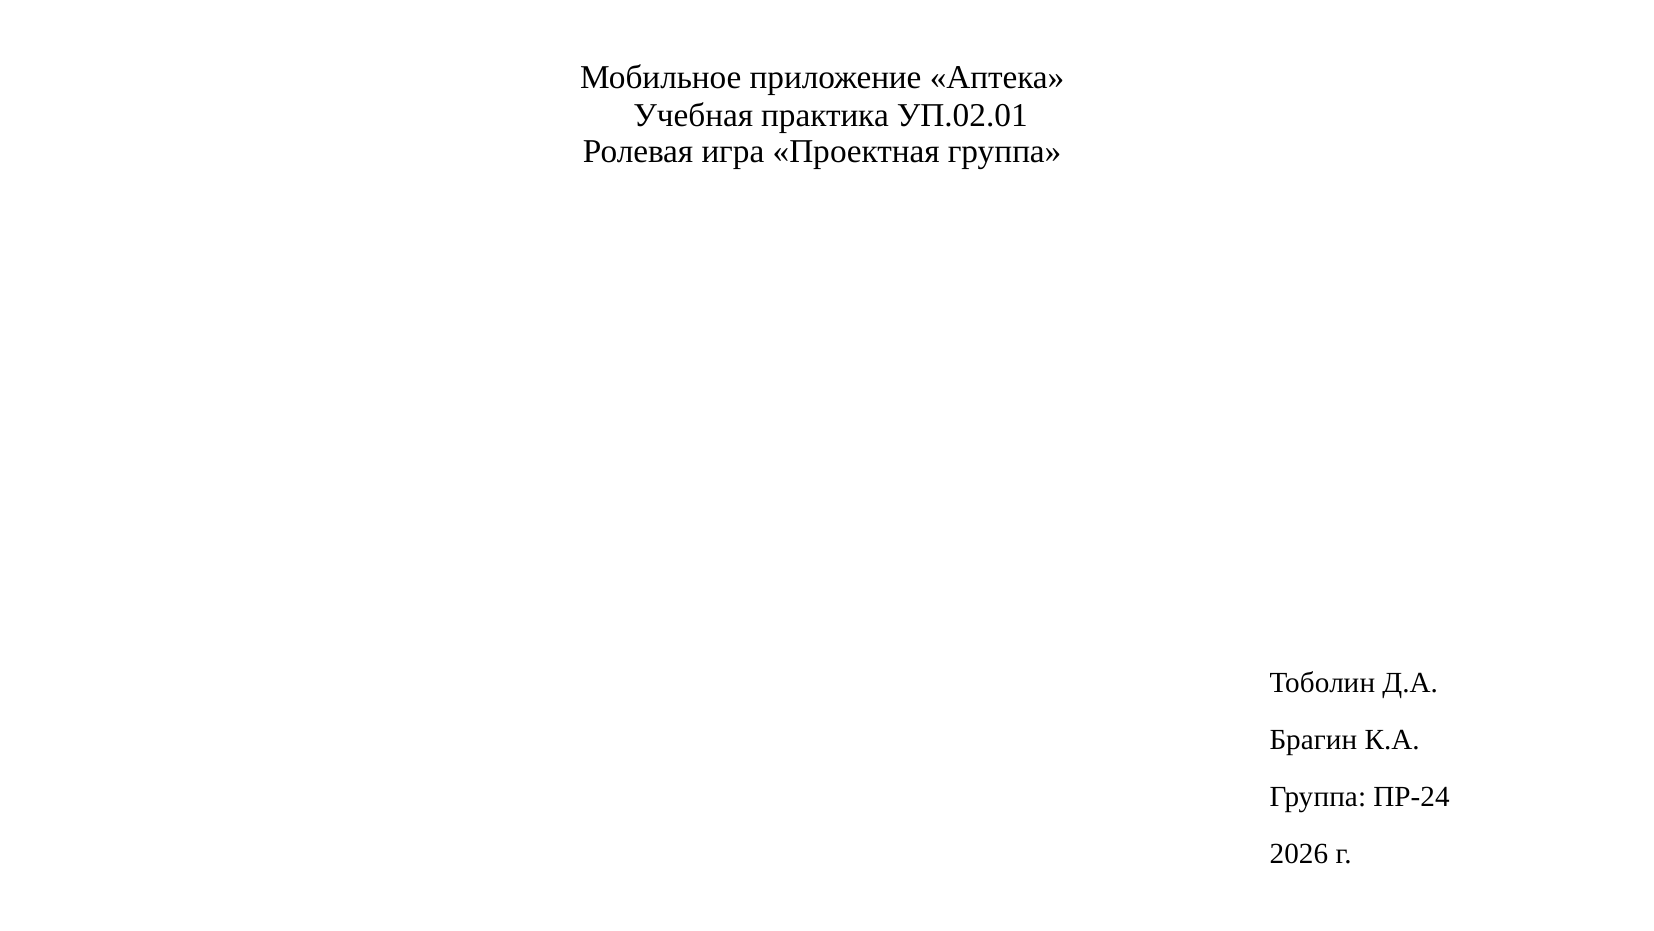

# Мобильное приложение «Аптека» Учебная практика УП.02.01 Ролевая игра «Проектная группа»
Тоболин Д.А.
Брагин К.А.
Группа: ПР-24
2026 г.